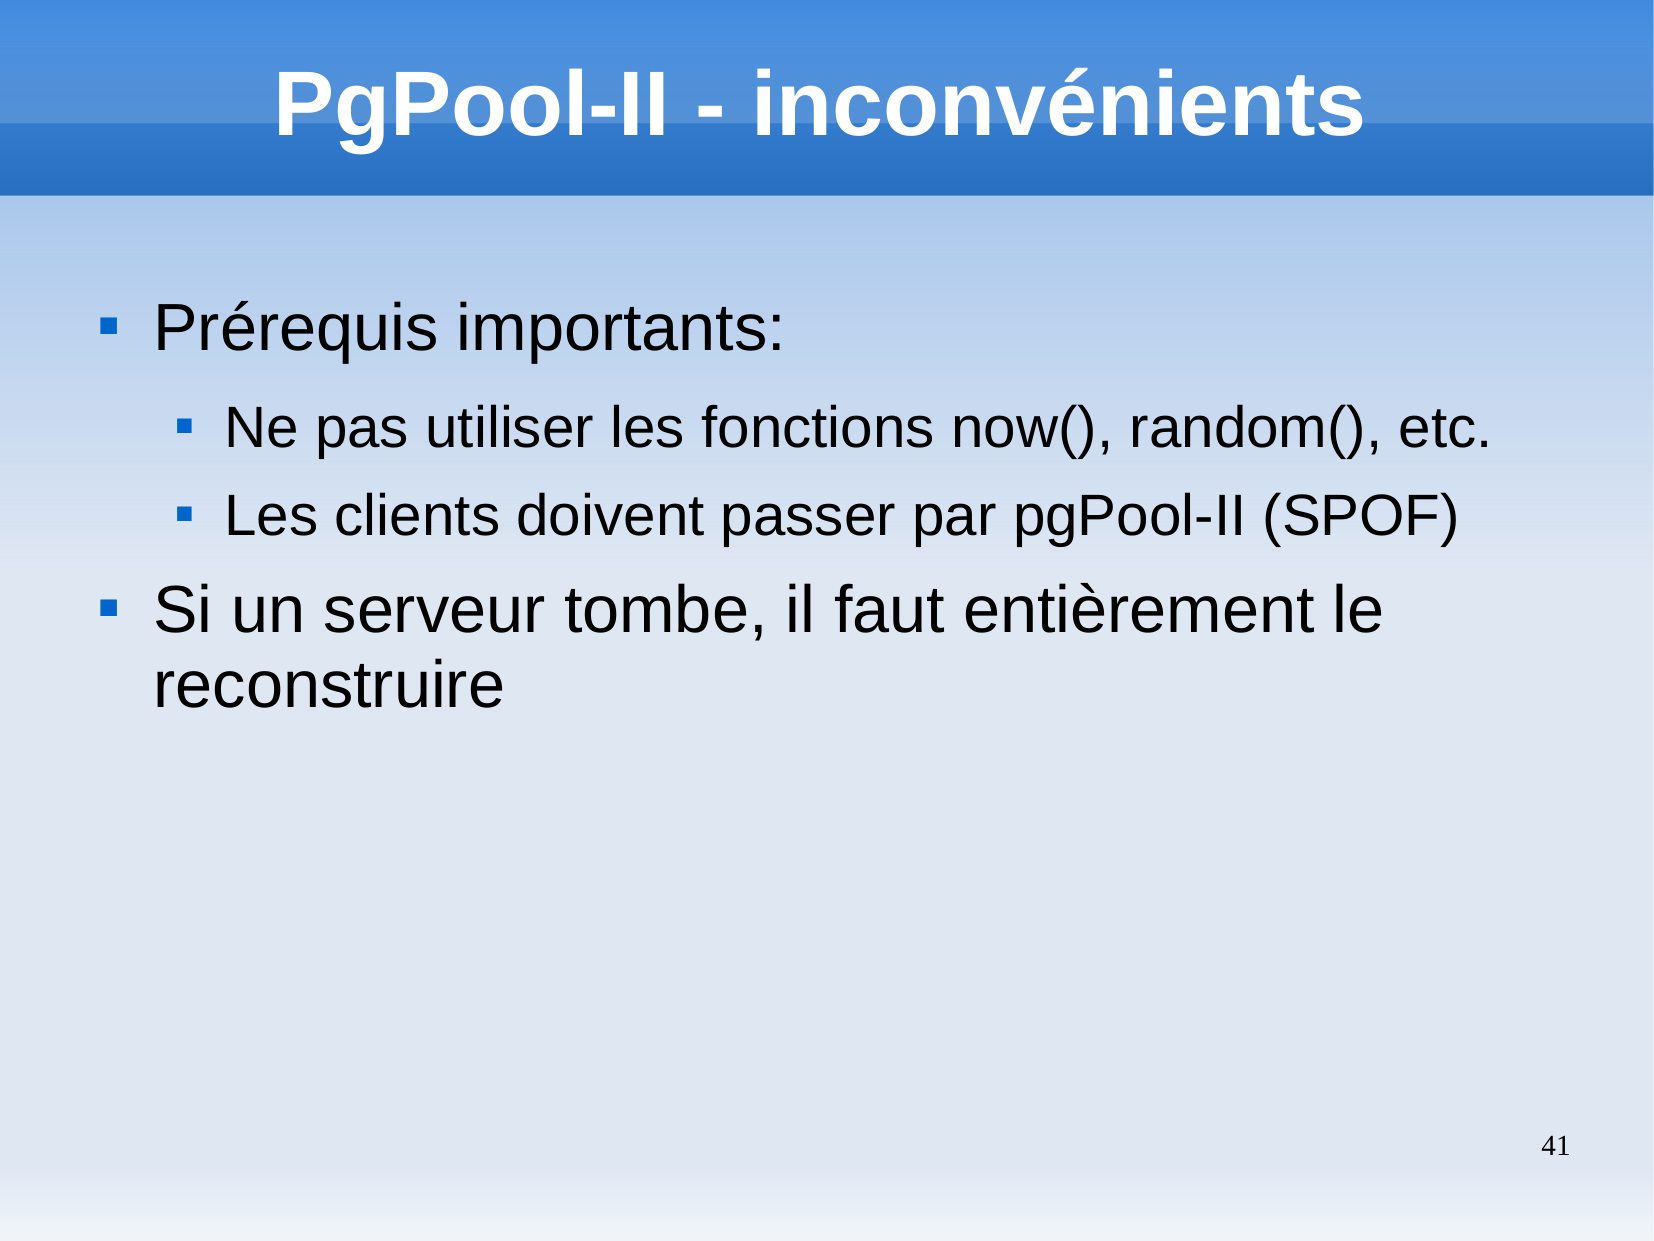

# PgPool-II - inconvénients
Prérequis importants:
Ne pas utiliser les fonctions now(), random(), etc.
Les clients doivent passer par pgPool-II (SPOF)
Si un serveur tombe, il faut entièrement le reconstruire
41